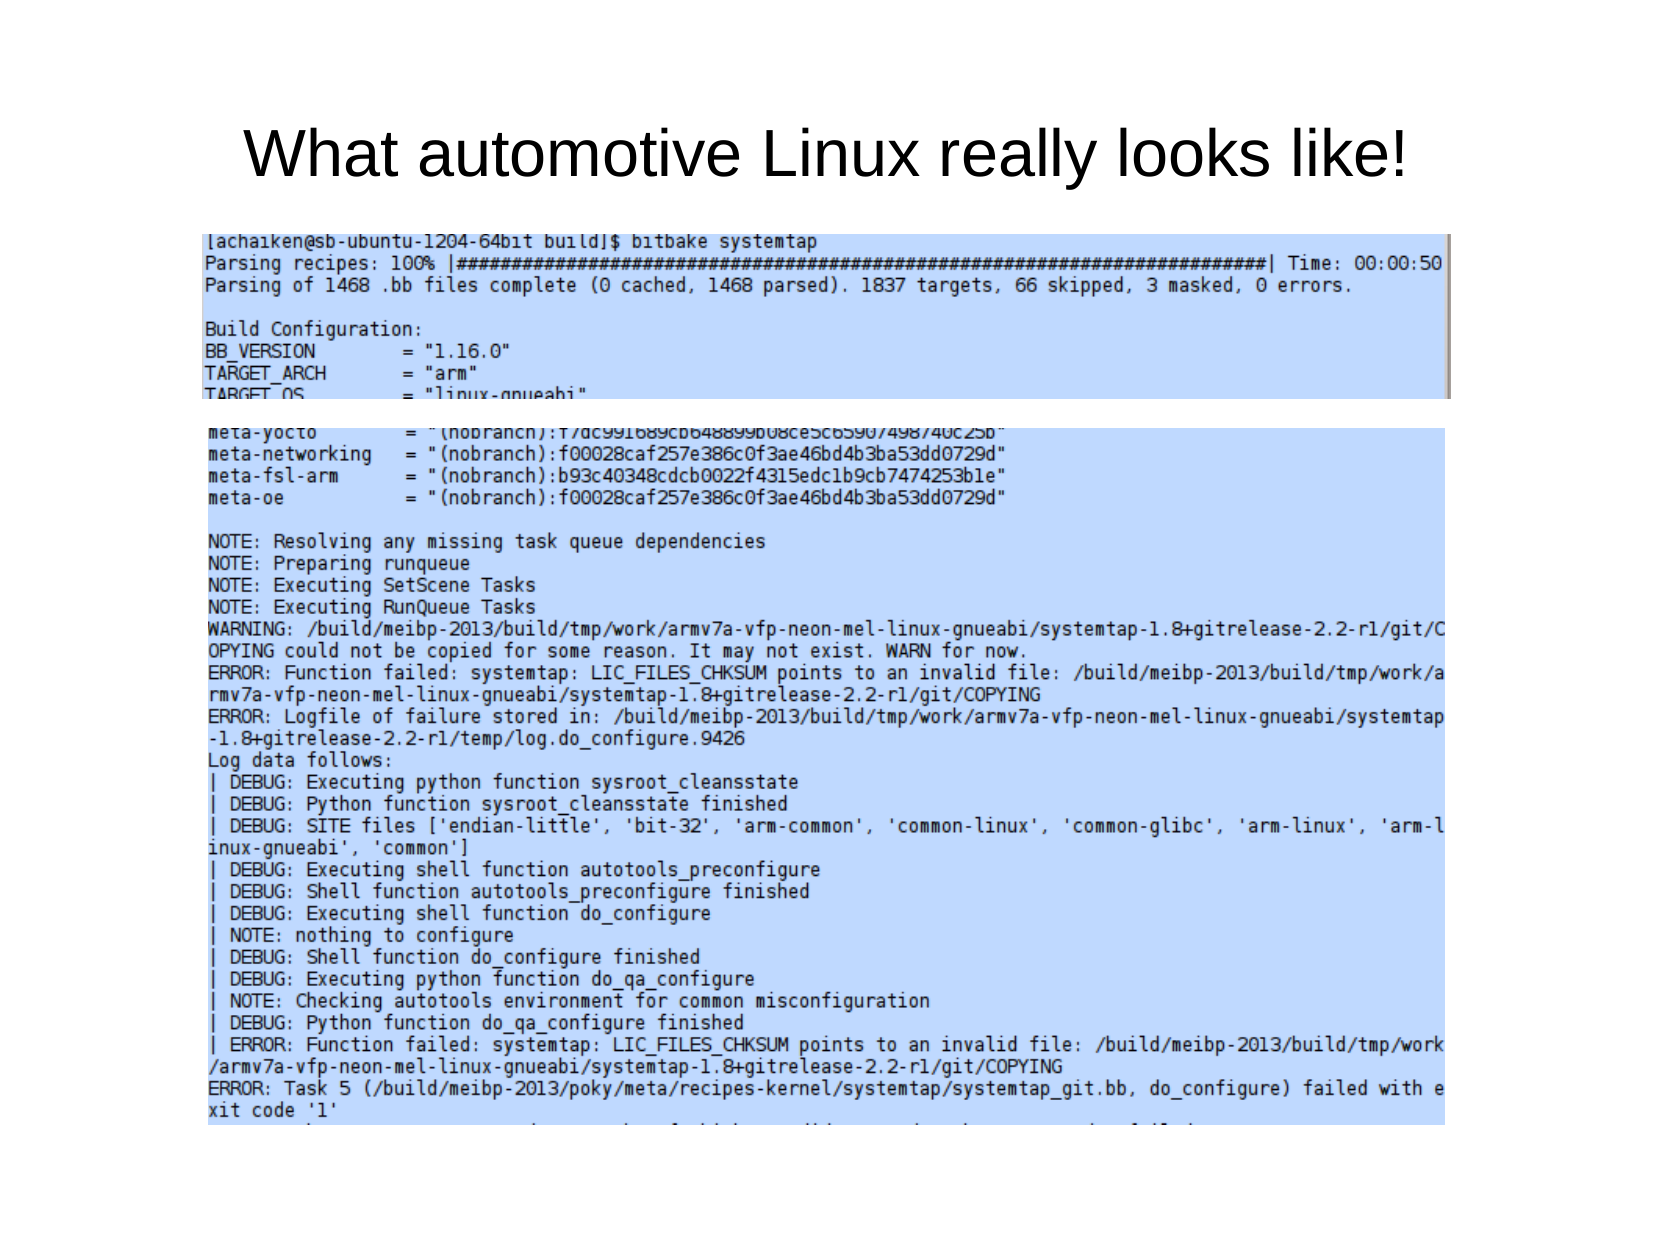

# What automotive Linux really looks like!